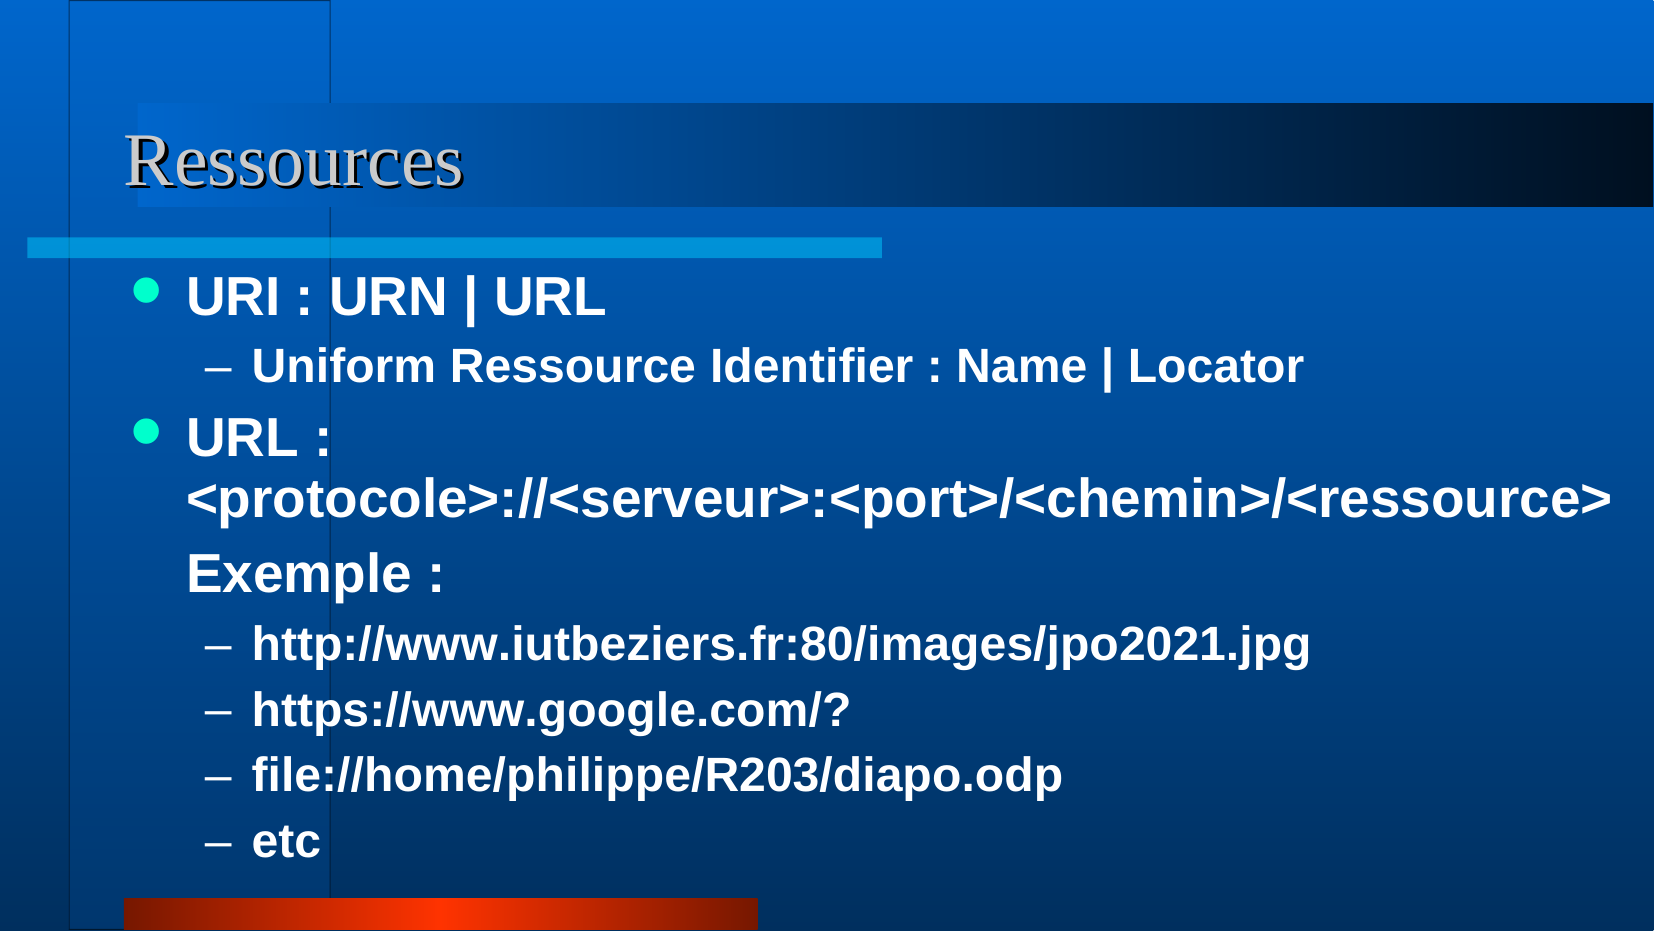

# Ressources
URI : URN | URL
Uniform Ressource Identifier : Name | Locator
URL : <protocole>://<serveur>:<port>/<chemin>/<ressource>
Exemple :
http://www.iutbeziers.fr:80/images/jpo2021.jpg
https://www.google.com/?
file://home/philippe/R203/diapo.odp
etc